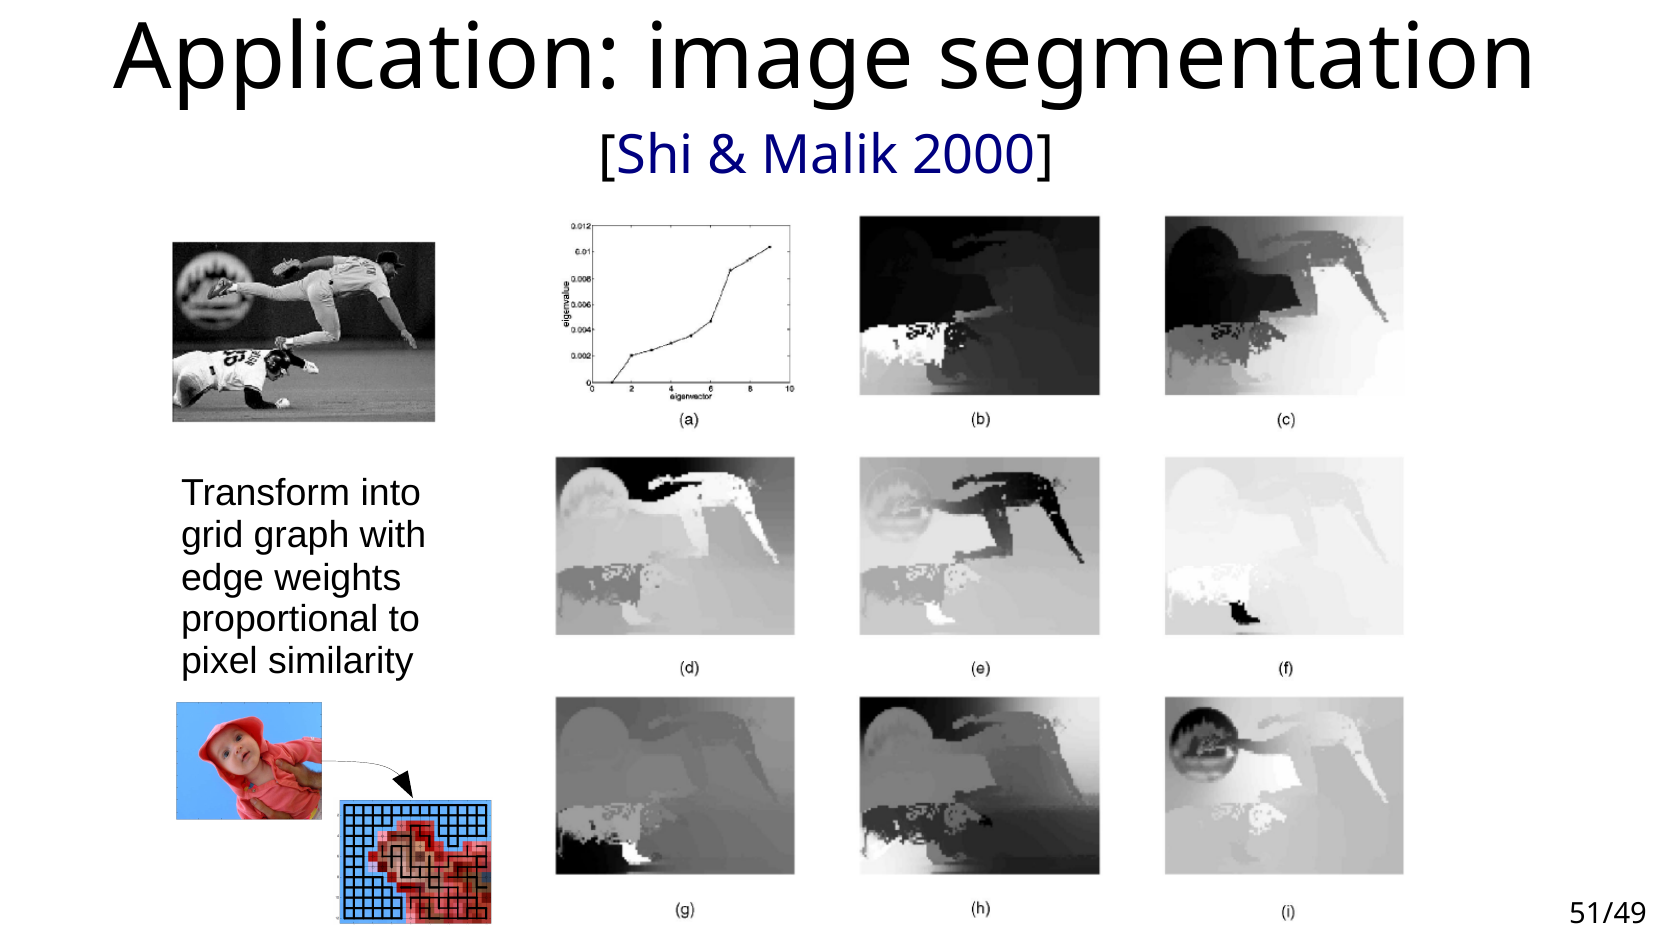

# Application: image segmentation [Shi & Malik 2000]
Transform into grid graph with edge weights proportional to pixel similarity
51